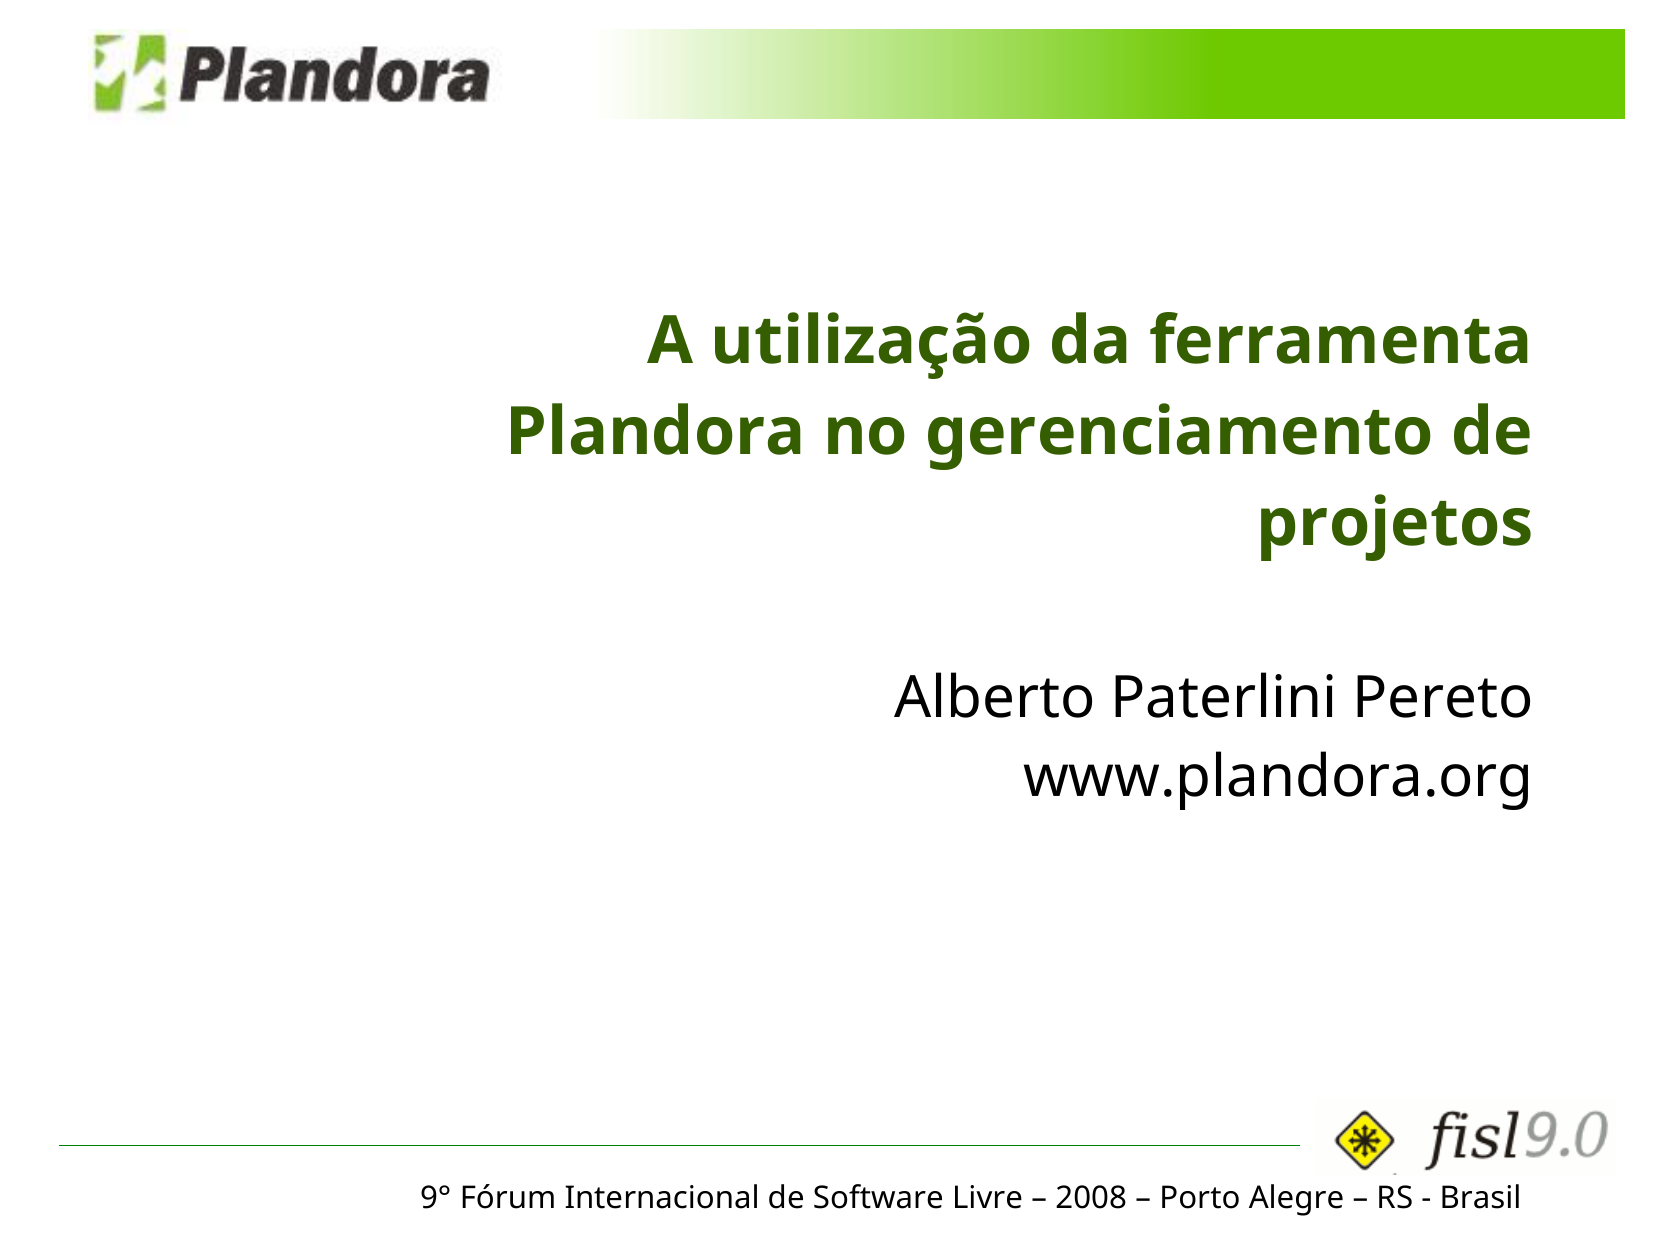

# A utilização da ferramenta Plandora no gerenciamento de projetos
Alberto Paterlini Pereto
www.plandora.org